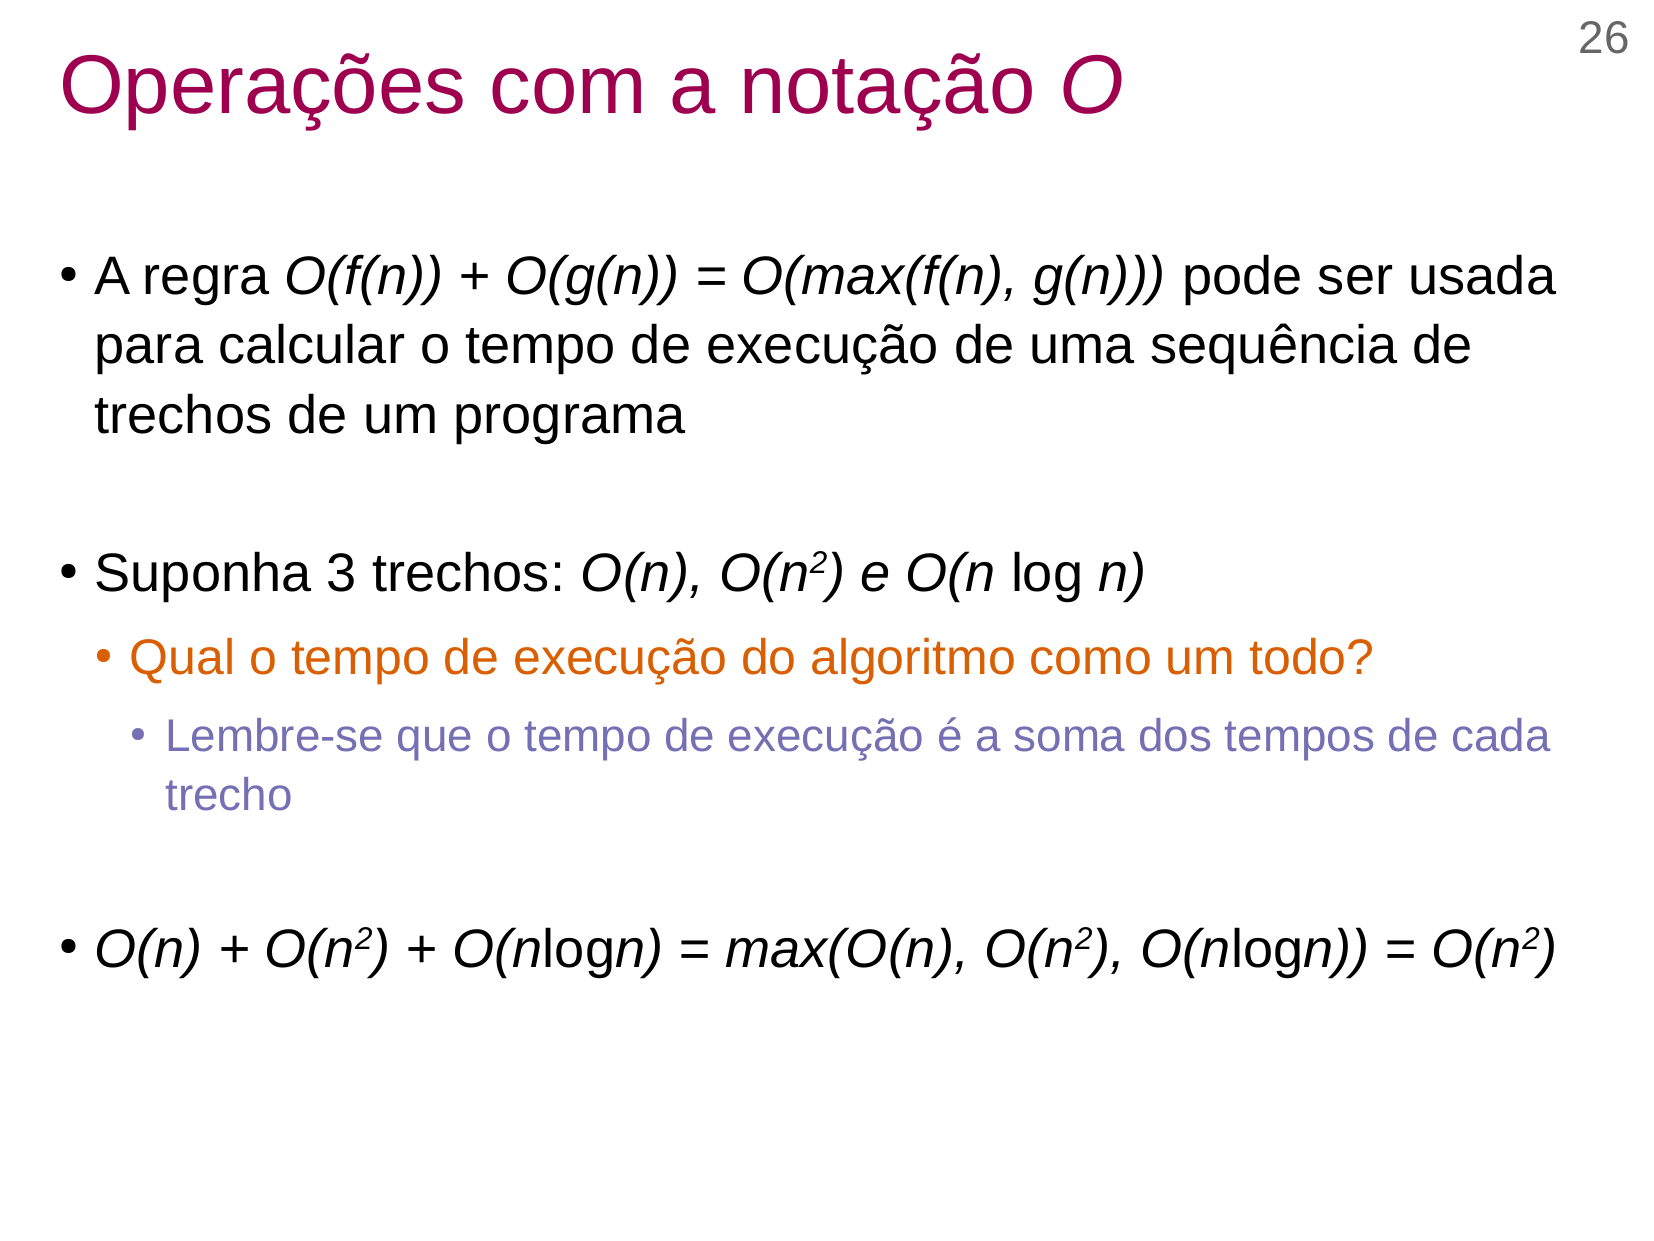

26
# Operações com a notação O
A regra O(f(n)) + O(g(n)) = O(max(f(n), g(n))) pode ser usada para calcular o tempo de execução de uma sequência de trechos de um programa
Suponha 3 trechos: O(n), O(n2) e O(n log n)
Qual o tempo de execução do algoritmo como um todo?
Lembre-se que o tempo de execução é a soma dos tempos de cada trecho
O(n) + O(n2) + O(nlogn) = max(O(n), O(n2), O(nlogn)) = O(n2)